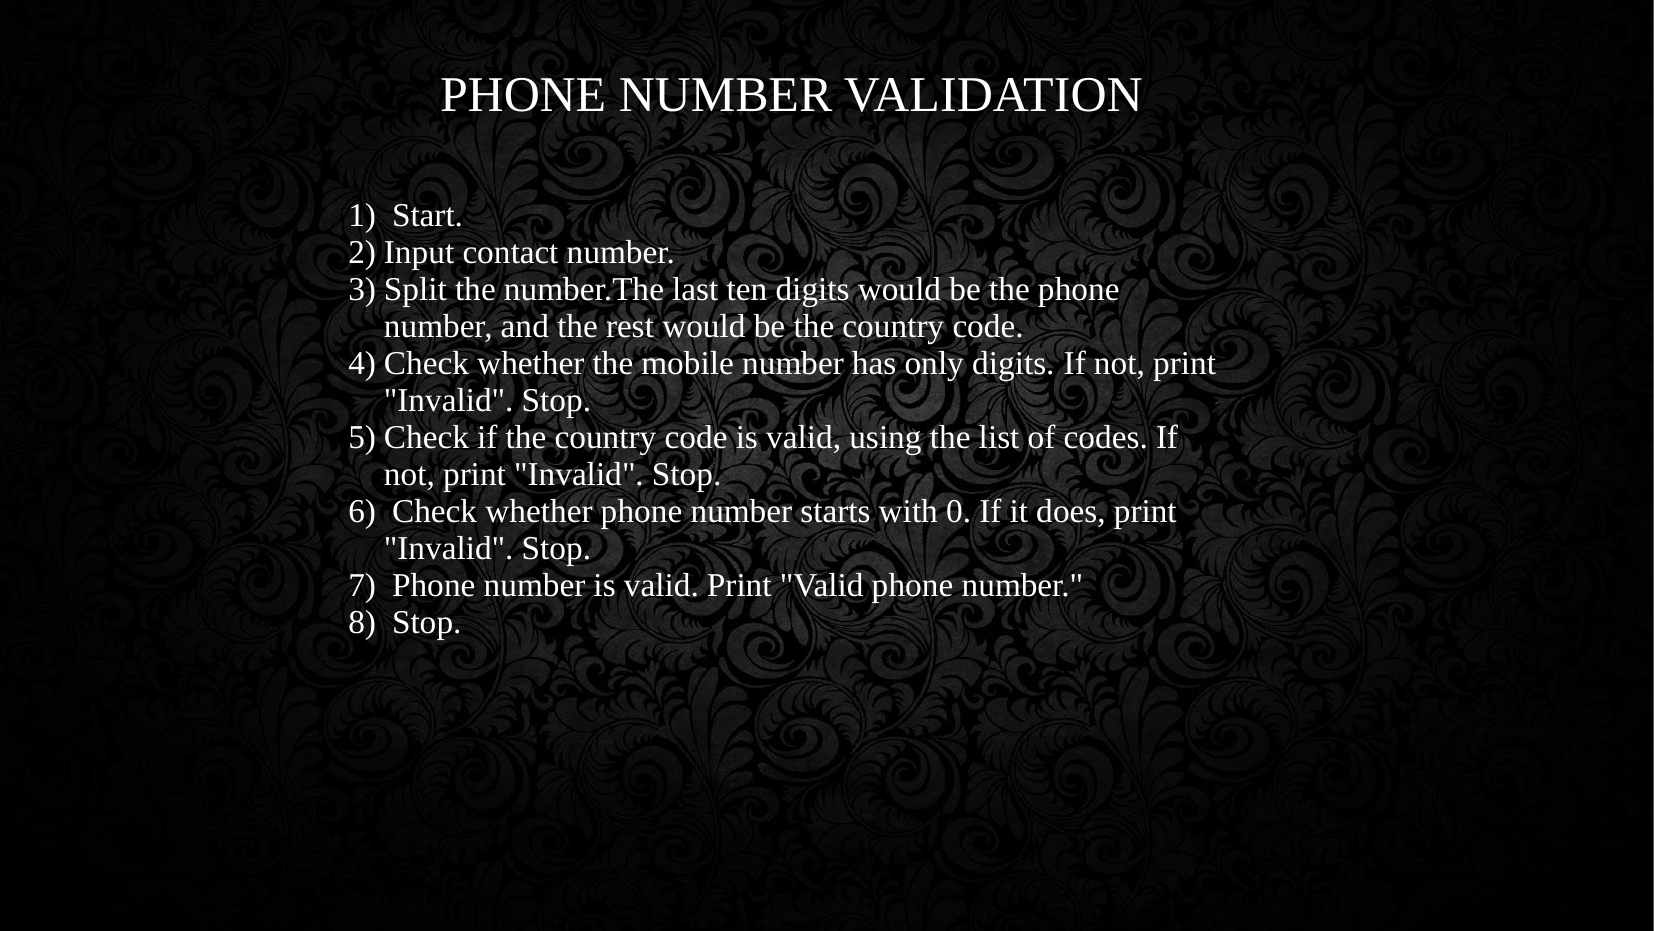

PHONE NUMBER VALIDATION
 Start.
Input contact number.
Split the number.The last ten digits would be the phone number, and the rest would be the country code.
Check whether the mobile number has only digits. If not, print "Invalid". Stop.
Check if the country code is valid, using the list of codes. If not, print "Invalid". Stop.
 Check whether phone number starts with 0. If it does, print "Invalid". Stop.
 Phone number is valid. Print "Valid phone number."
 Stop.